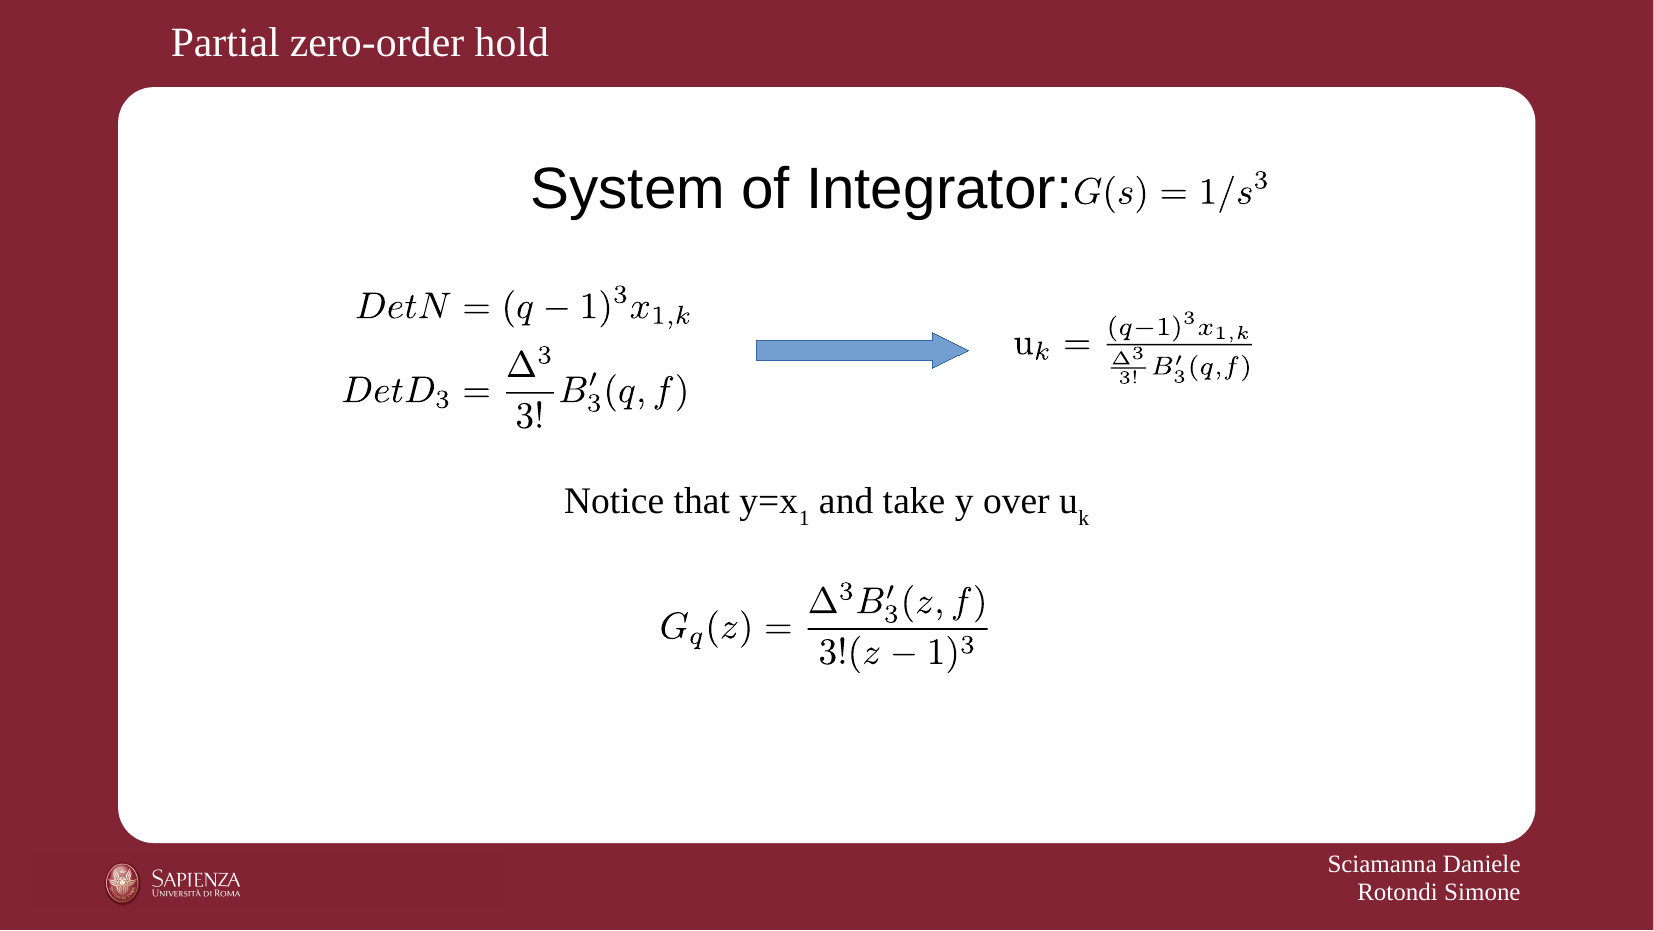

Partial zero-order hold
# System of Integrator:
Notice that y=x1 and take y over uk
Sciamanna Daniele
Rotondi Simone